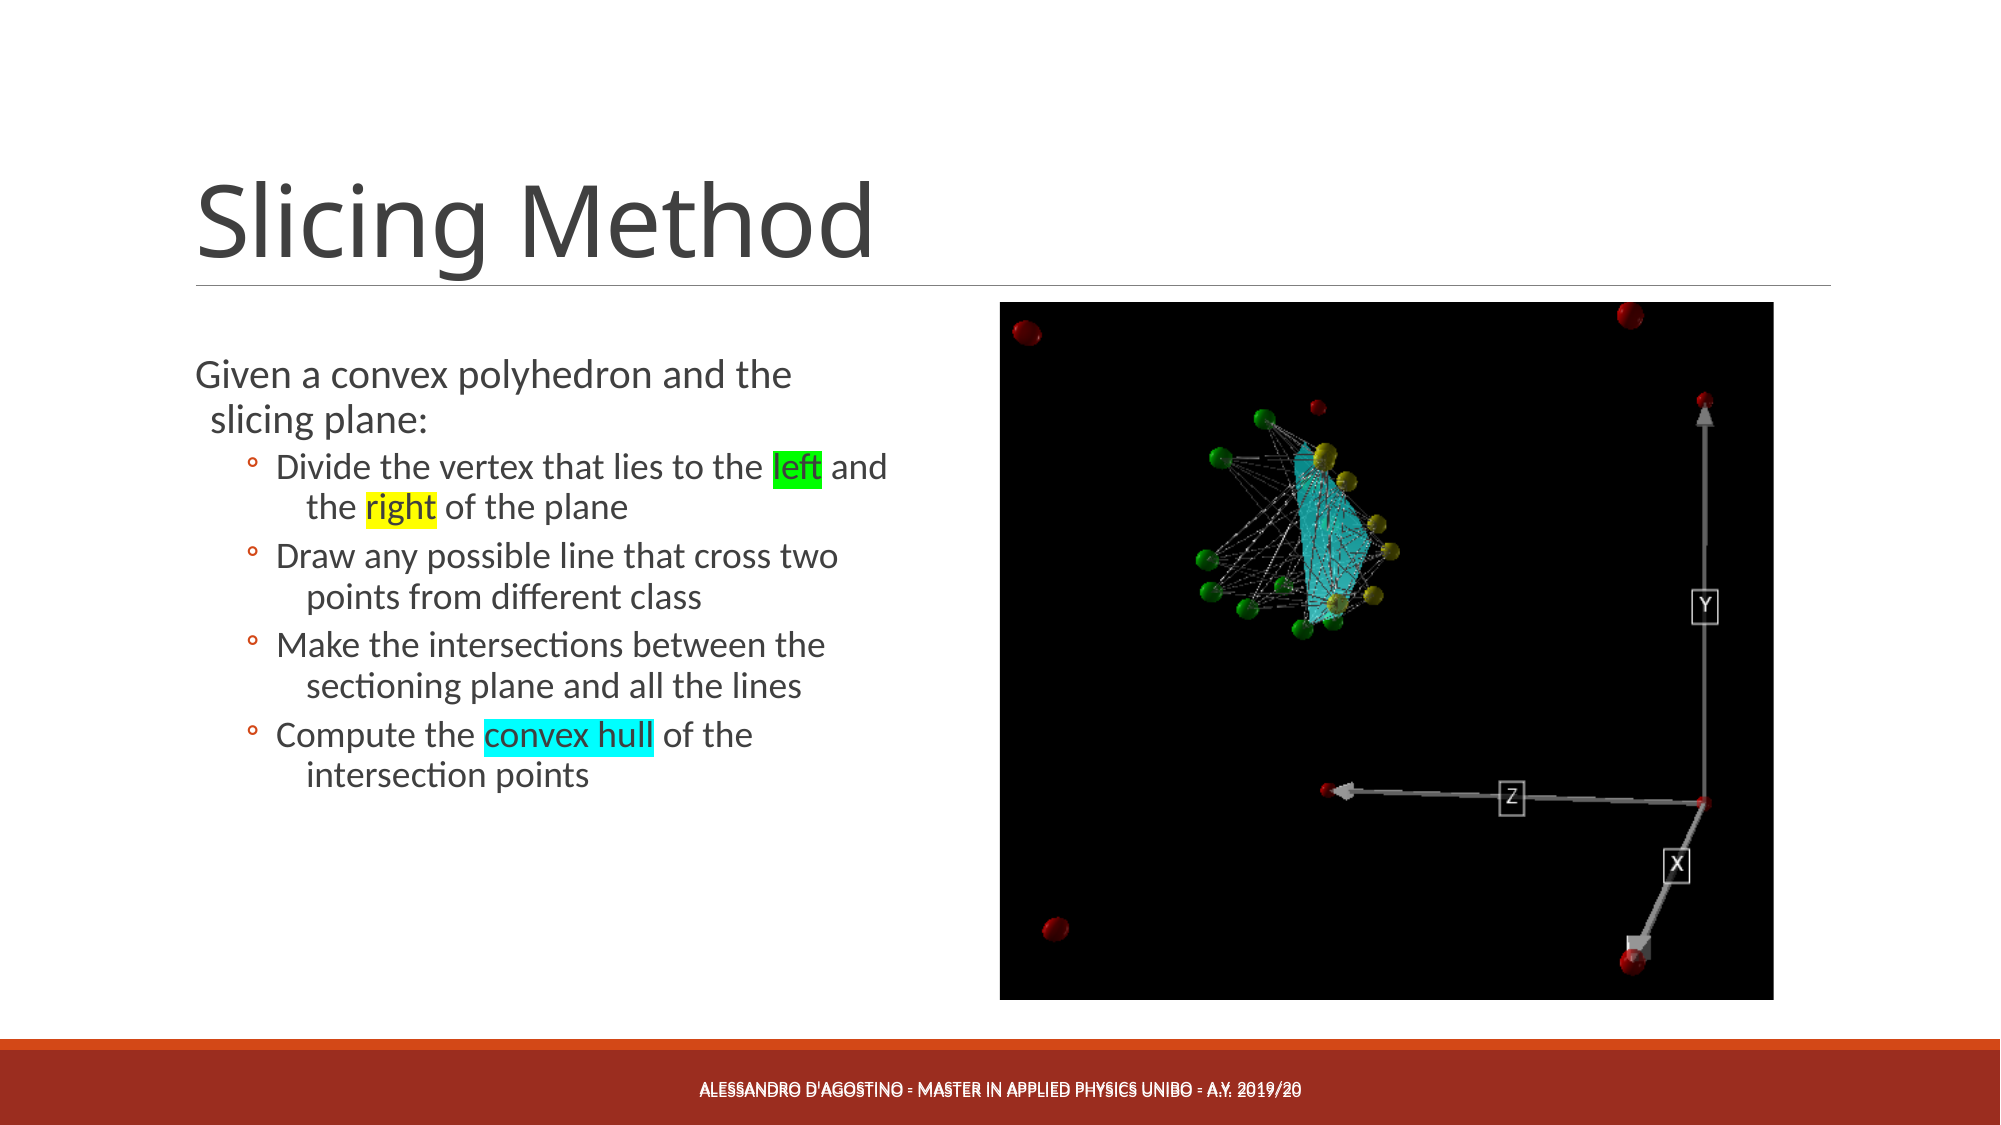

# Slicing Method
Given a convex polyhedron and the slicing plane:
Divide the vertex that lies to the left and the right of the plane
Draw any possible line that cross two points from different class
Make the intersections between the sectioning plane and all the lines
Compute the convex hull of the intersection points
Alessandro d'Agostino - Master in Applied Physics UniBo - a.y. 2019/20
Alessandro d'Agostino - Master in Applied Physics UniBo - a.y. 2019/20